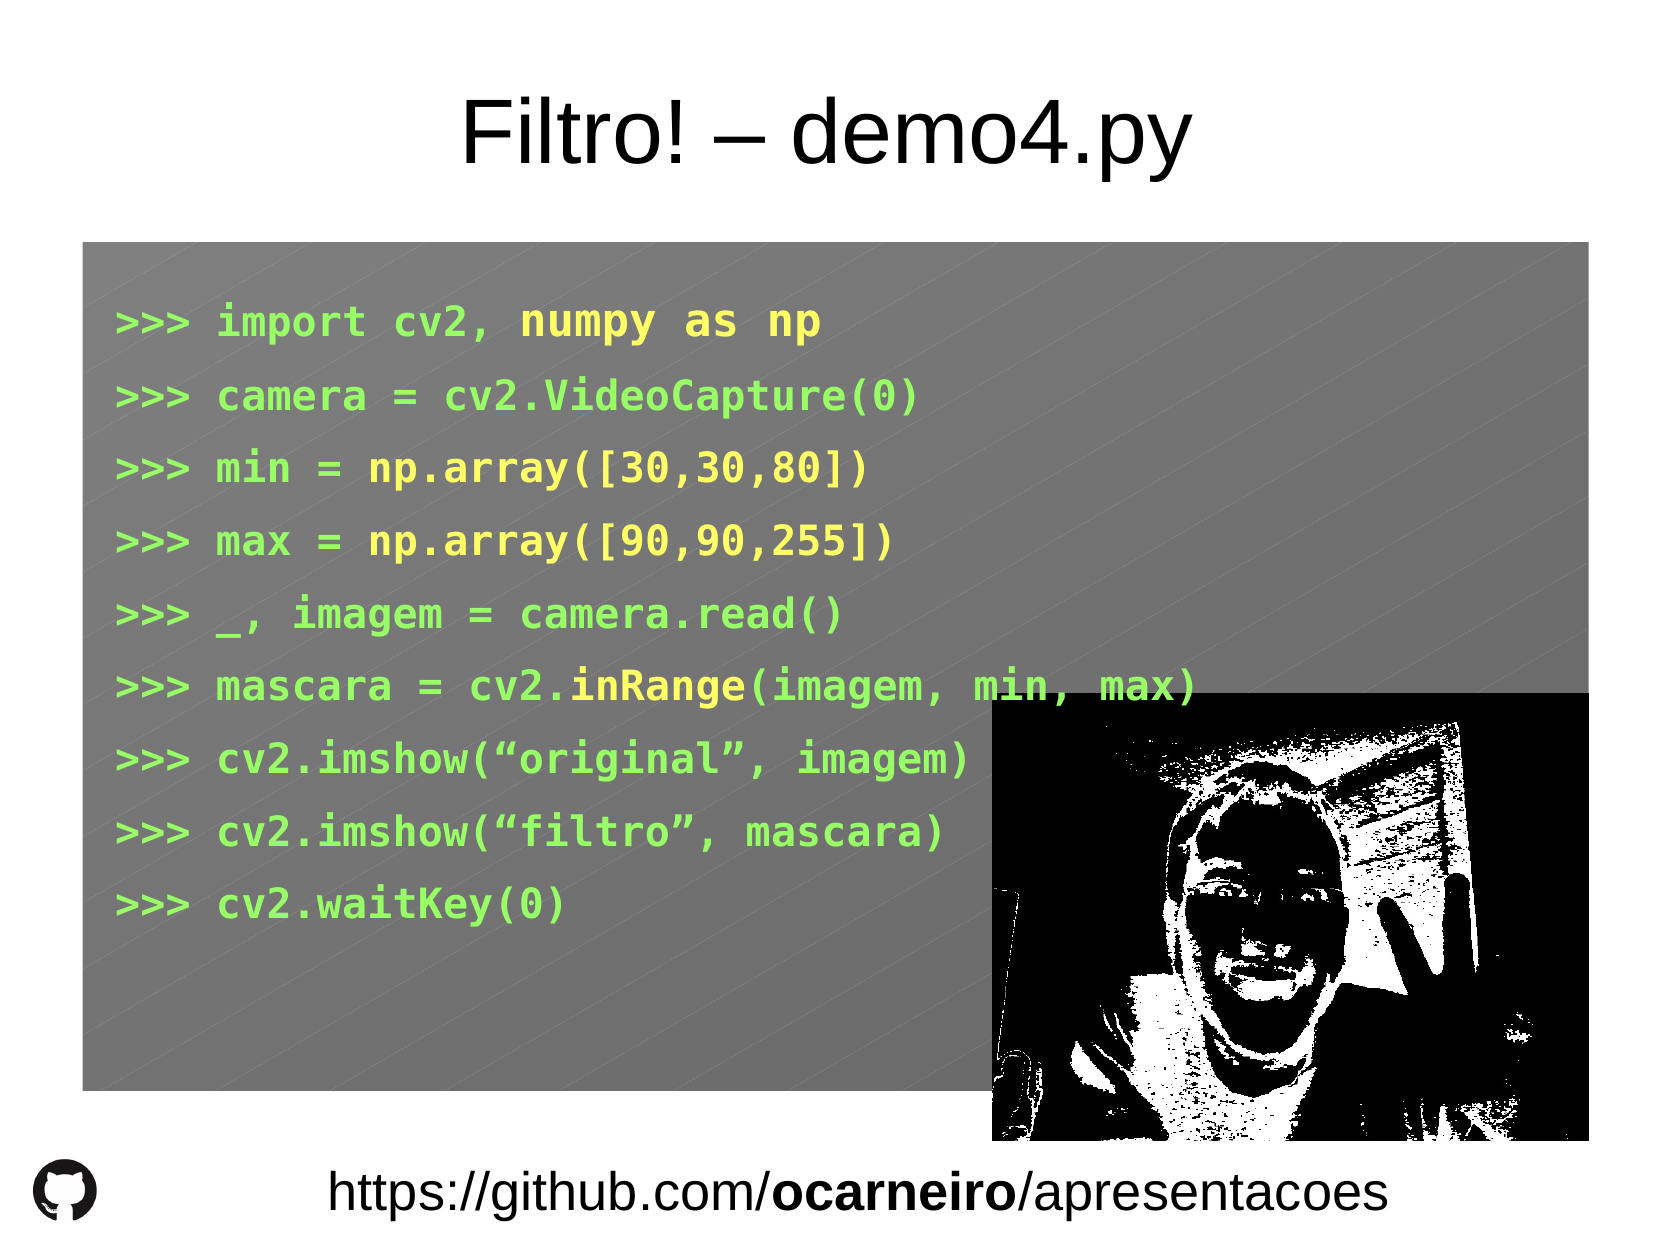

# Filtro! – demo4.py
>>> import cv2, numpy as np
>>> camera = cv2.VideoCapture(0)
>>> min = np.array([30,30,80])
>>> max = np.array([90,90,255])
>>> _, imagem = camera.read()
>>> mascara = cv2.inRange(imagem, min, max)
>>> cv2.imshow(“original”, imagem)
>>> cv2.imshow(“filtro”, mascara)
>>> cv2.waitKey(0)
https://github.com/ocarneiro/apresentacoes